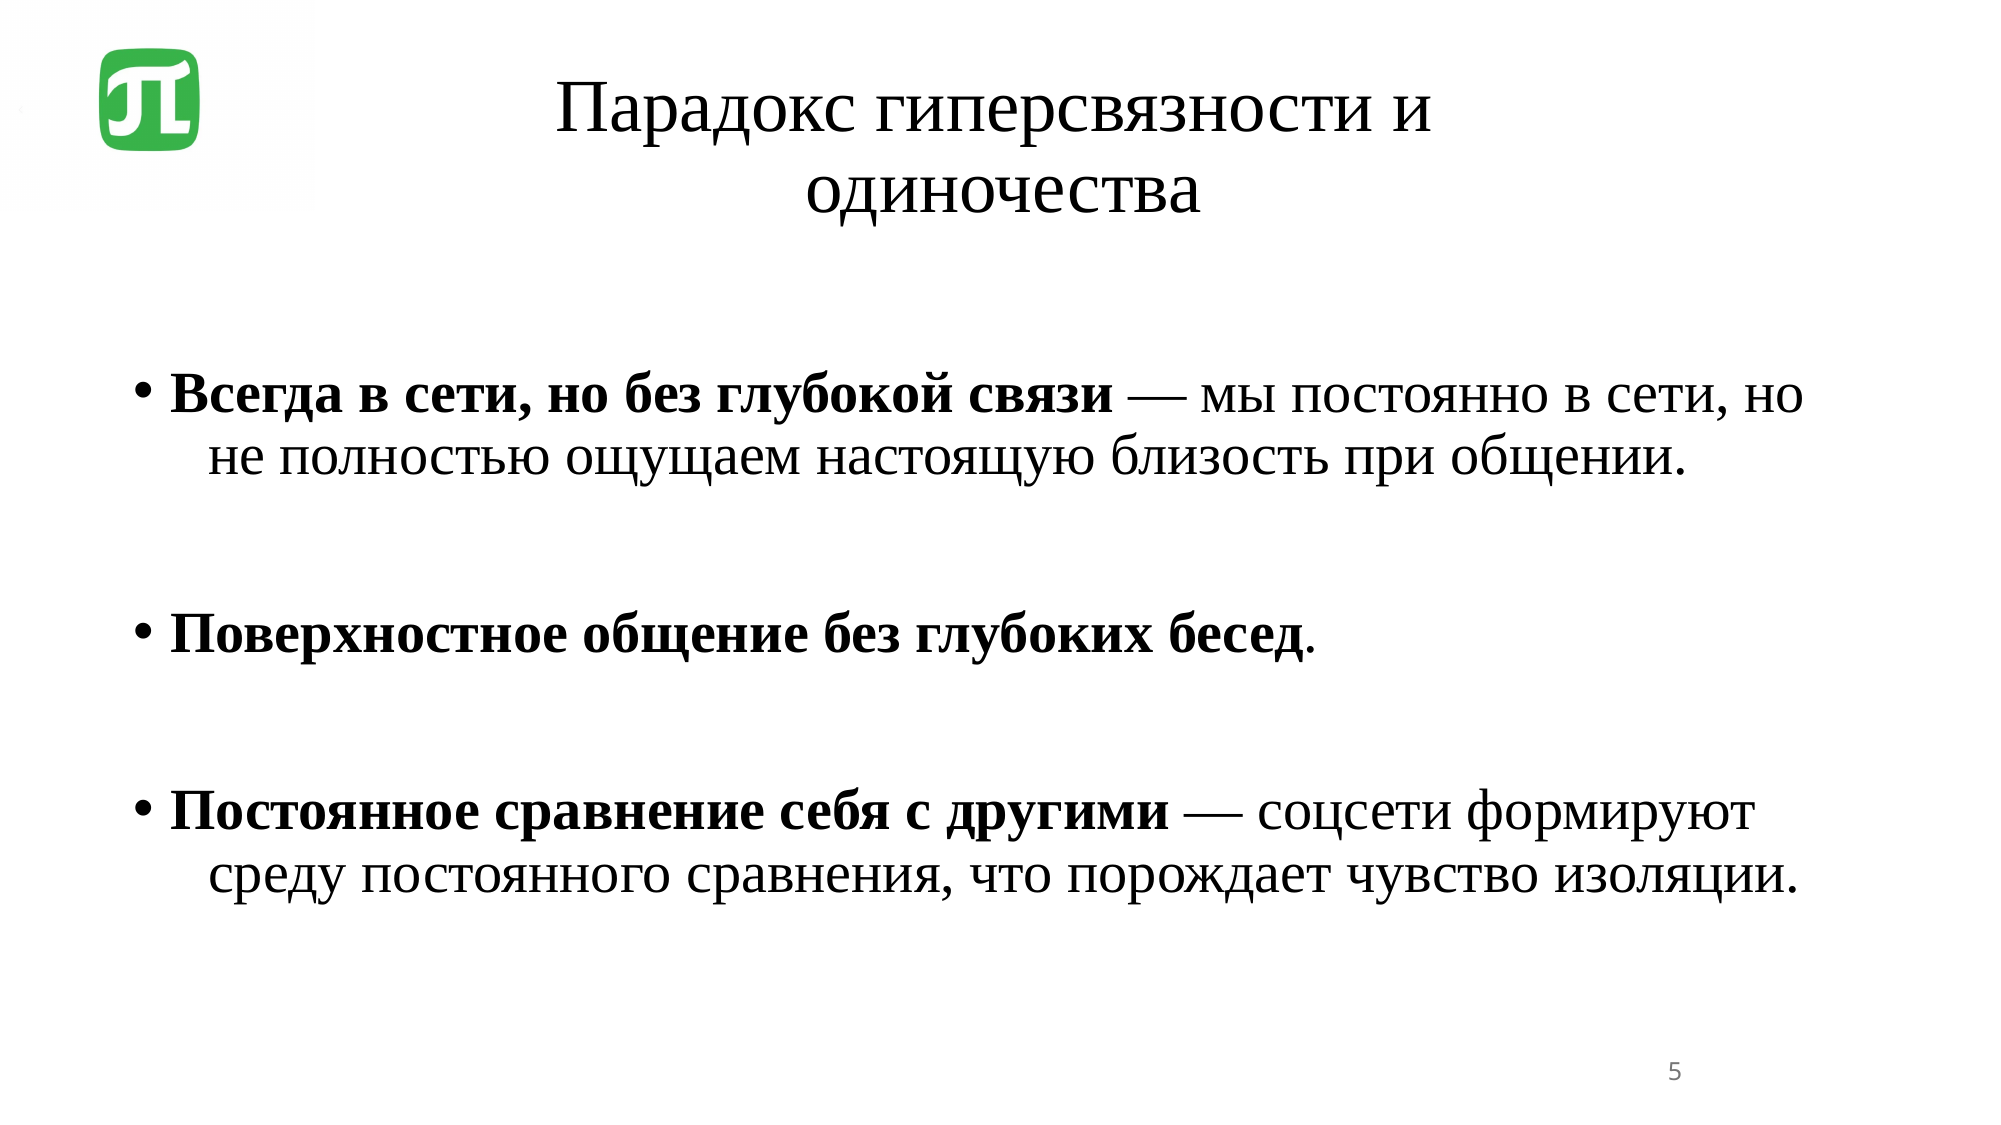

Парадокс гиперсвязности и
одиночества
# Всегда в сети, но без глубокой связи — мы постоянно в сети, но не полностью ощущаем настоящую близость при общении.
Поверхностное общение без глубоких бесед.
Постоянное сравнение себя с другими — соцсети формируют среду постоянного сравнения, что порождает чувство изоляции.
5